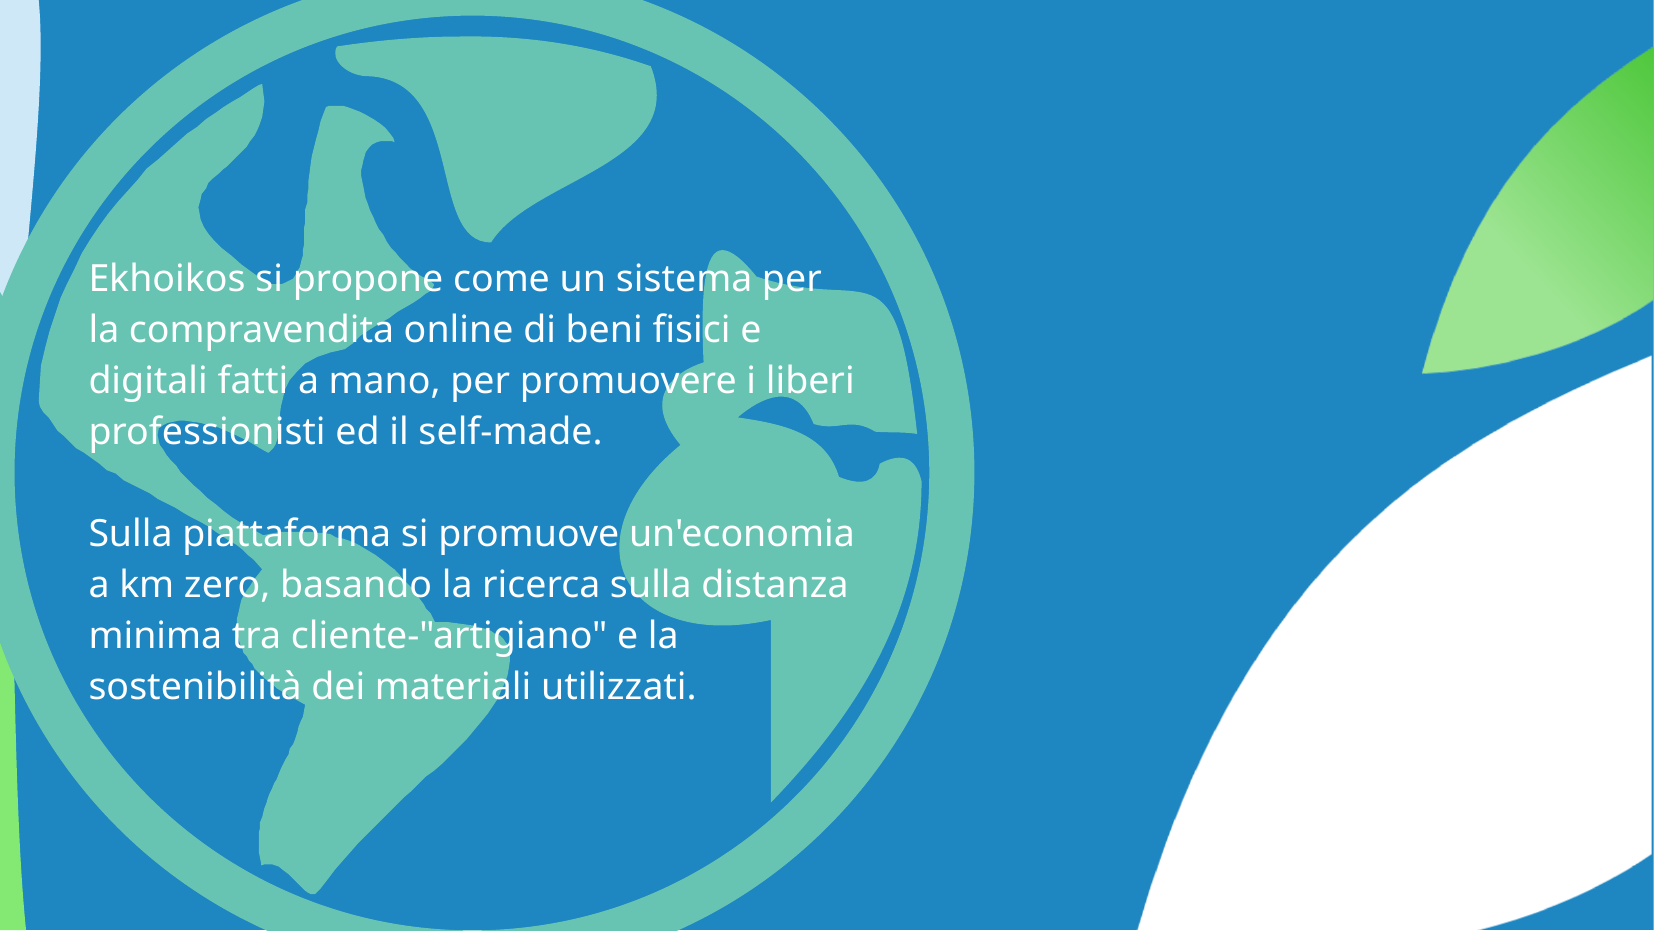

Ekhoikos si propone come un sistema per la compravendita online di beni fisici e digitali fatti a mano, per promuovere i liberi professionisti ed il self-made.
Sulla piattaforma si promuove un'economia a km zero, basando la ricerca sulla distanza minima tra cliente-"artigiano" e la sostenibilità dei materiali utilizzati.